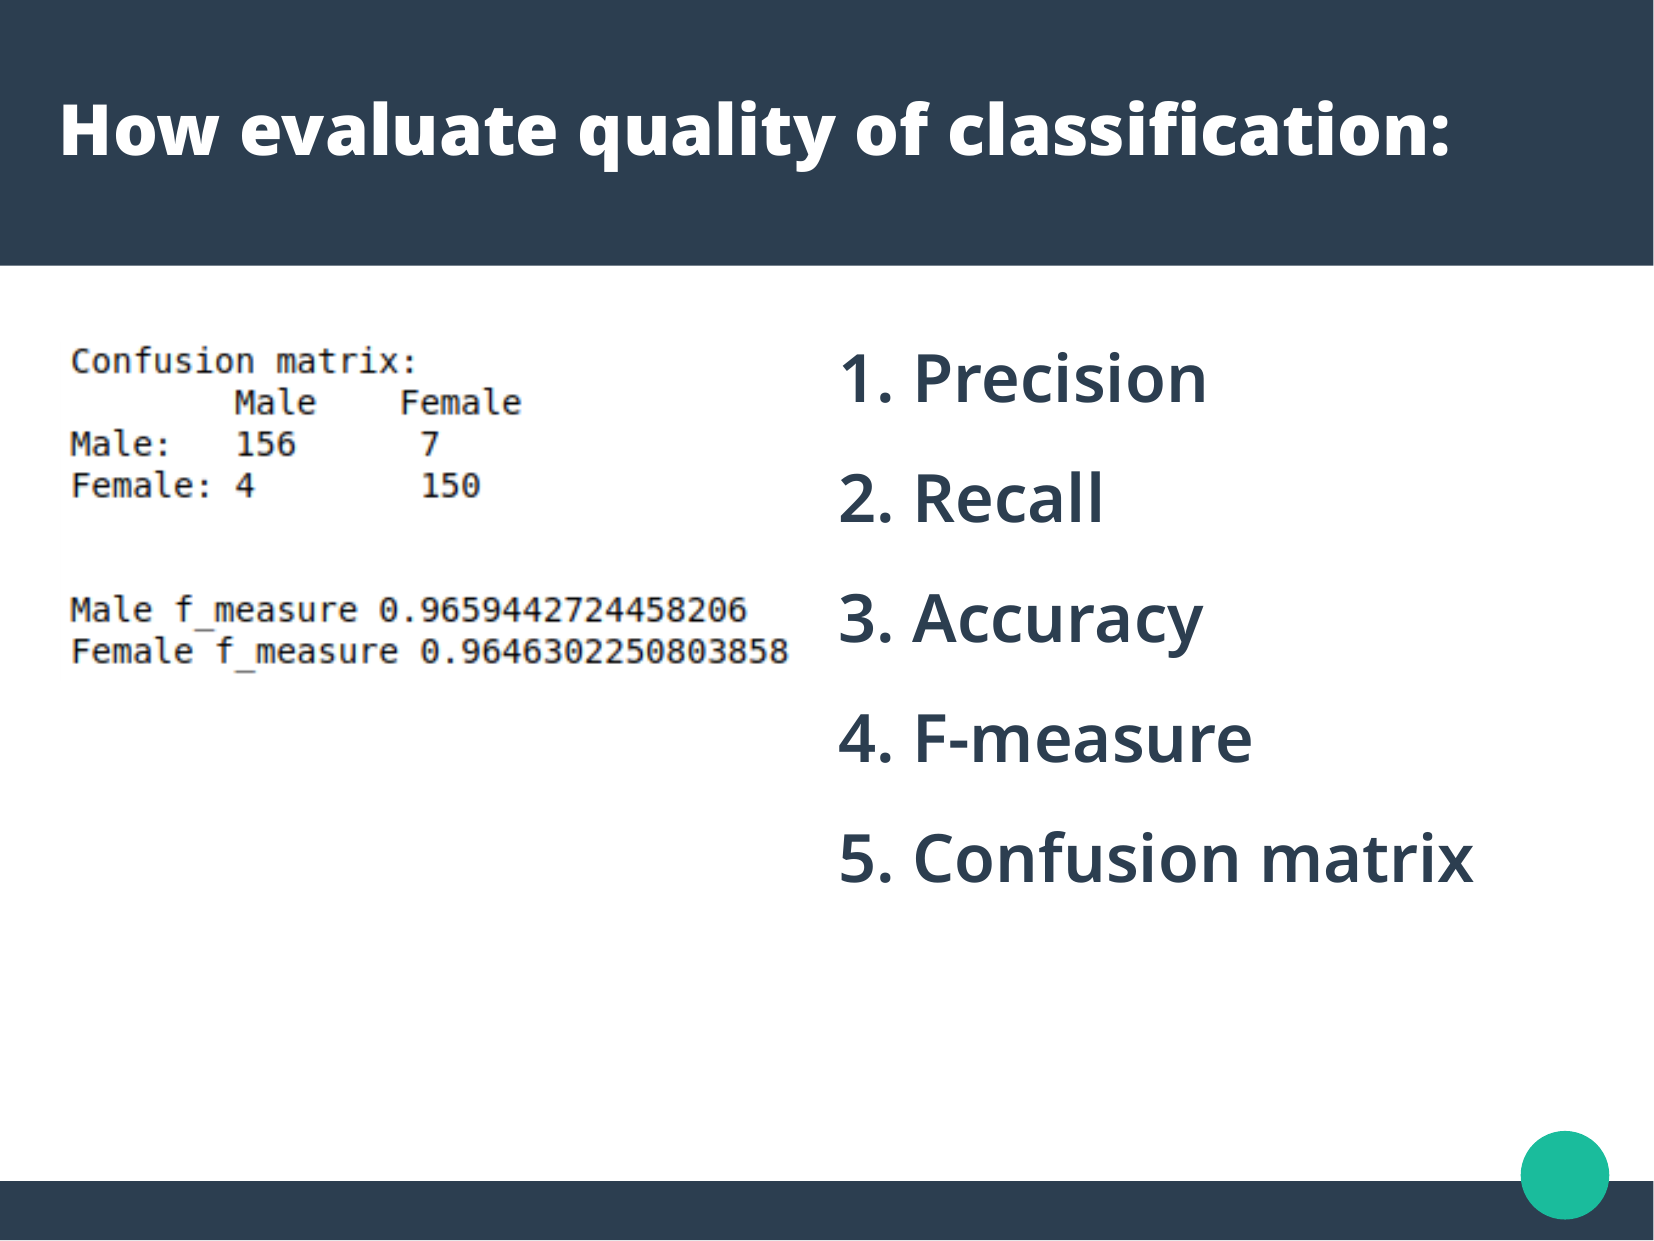

# How evaluate quality of classification:
1. Precision
2. Recall
3. Accuracy
4. F-measure
5. Confusion matrix